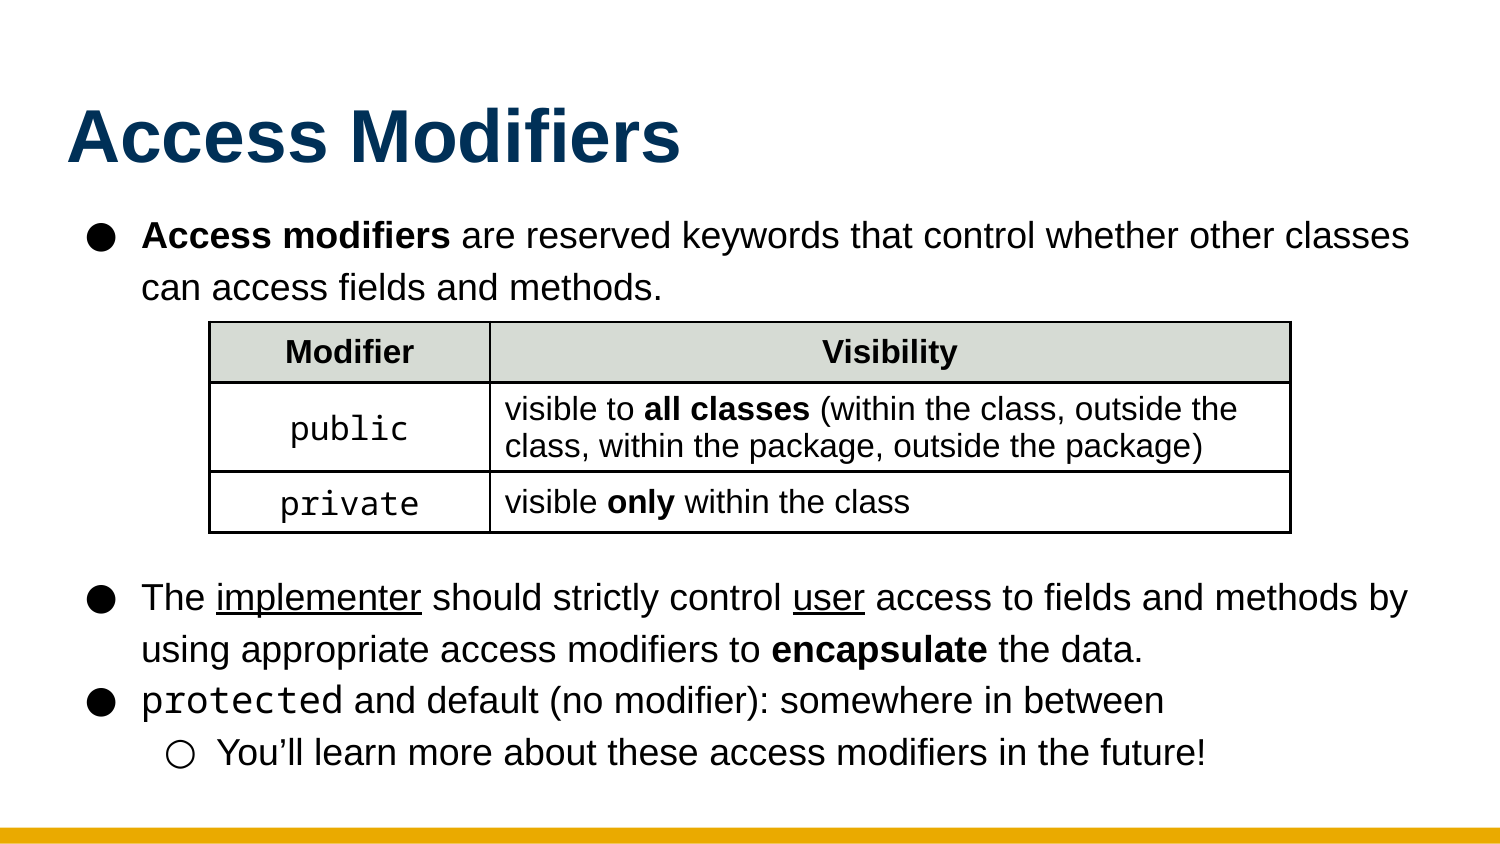

# Access Modifiers
Access modifiers are reserved keywords that control whether other classes can access fields and methods.
The implementer should strictly control user access to fields and methods by using appropriate access modifiers to encapsulate the data.
protected and default (no modifier): somewhere in between
You’ll learn more about these access modifiers in the future!
| Modifier | Visibility |
| --- | --- |
| public | visible to all classes (within the class, outside the class, within the package, outside the package​​) |
| private | visible only within the class |